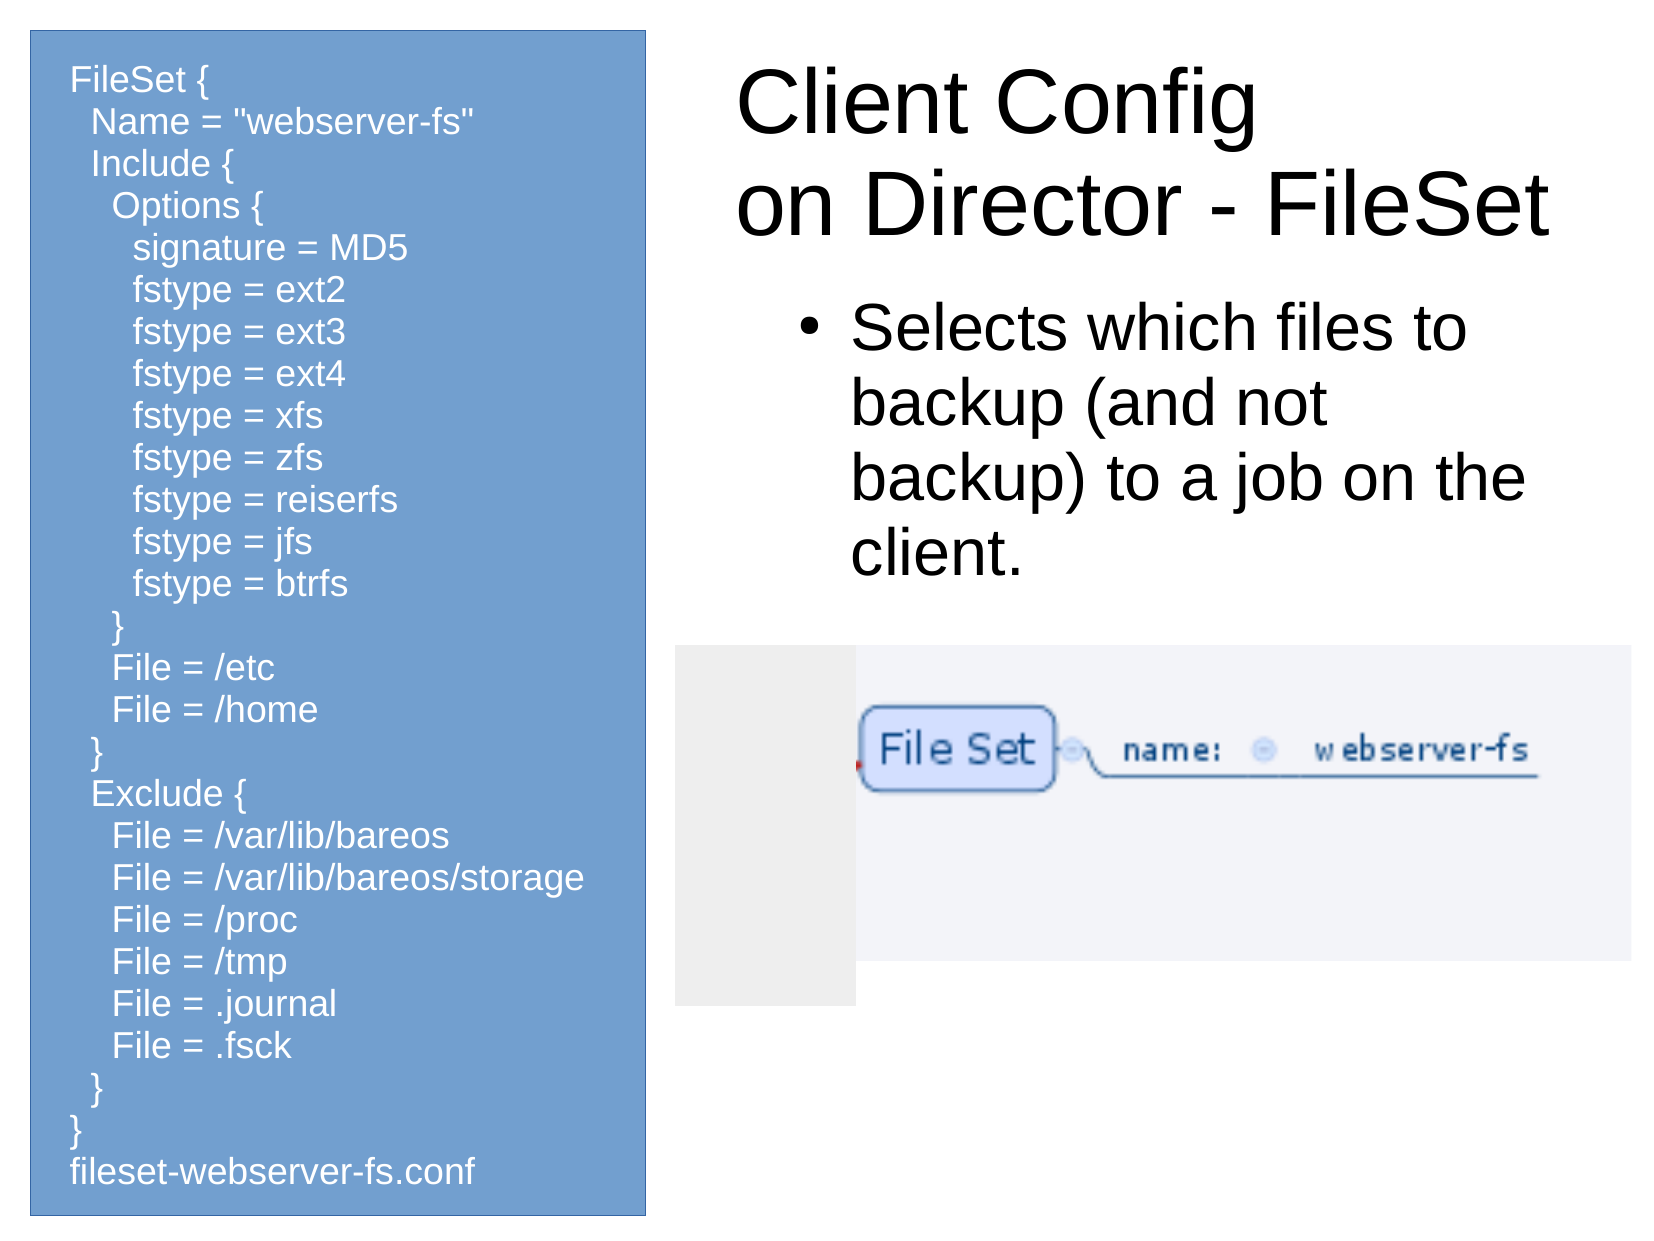

# Client Config on Director - FileSet
FileSet {
 Name = "webserver-fs"
 Include {
 Options {
 signature = MD5
 fstype = ext2
 fstype = ext3
 fstype = ext4
 fstype = xfs
 fstype = zfs
 fstype = reiserfs
 fstype = jfs
 fstype = btrfs
 }
 File = /etc
 File = /home
 }
 Exclude {
 File = /var/lib/bareos
 File = /var/lib/bareos/storage
 File = /proc
 File = /tmp
 File = .journal
 File = .fsck
 }
}
fileset-webserver-fs.conf
Selects which files to backup (and not backup) to a job on the client.